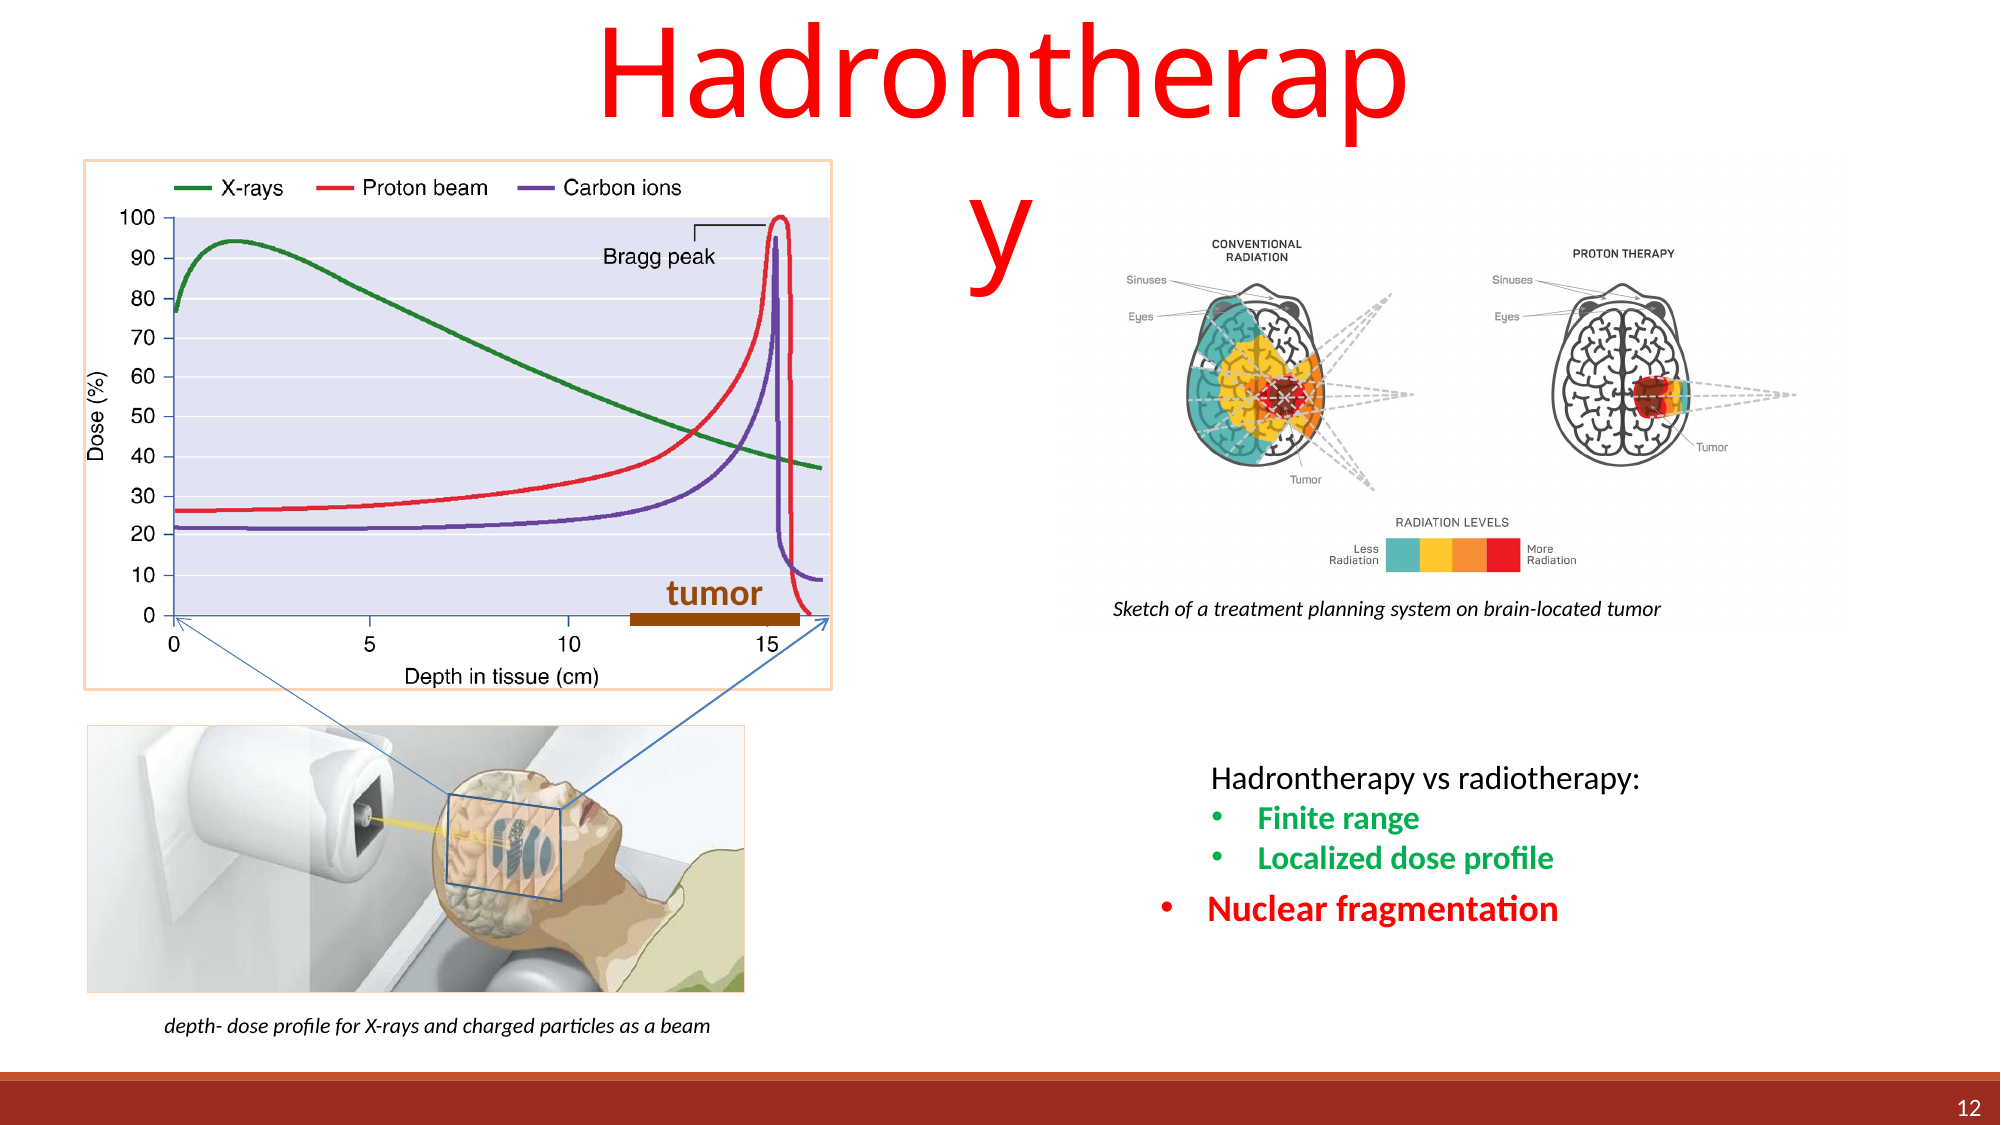

Hadrontherapy
tumor
Sketch of a treatment planning system on brain-located tumor
Hadrontherapy vs radiotherapy:
Finite range
Localized dose profile
Nuclear fragmentation
depth- dose profile for X-rays and charged particles as a beam